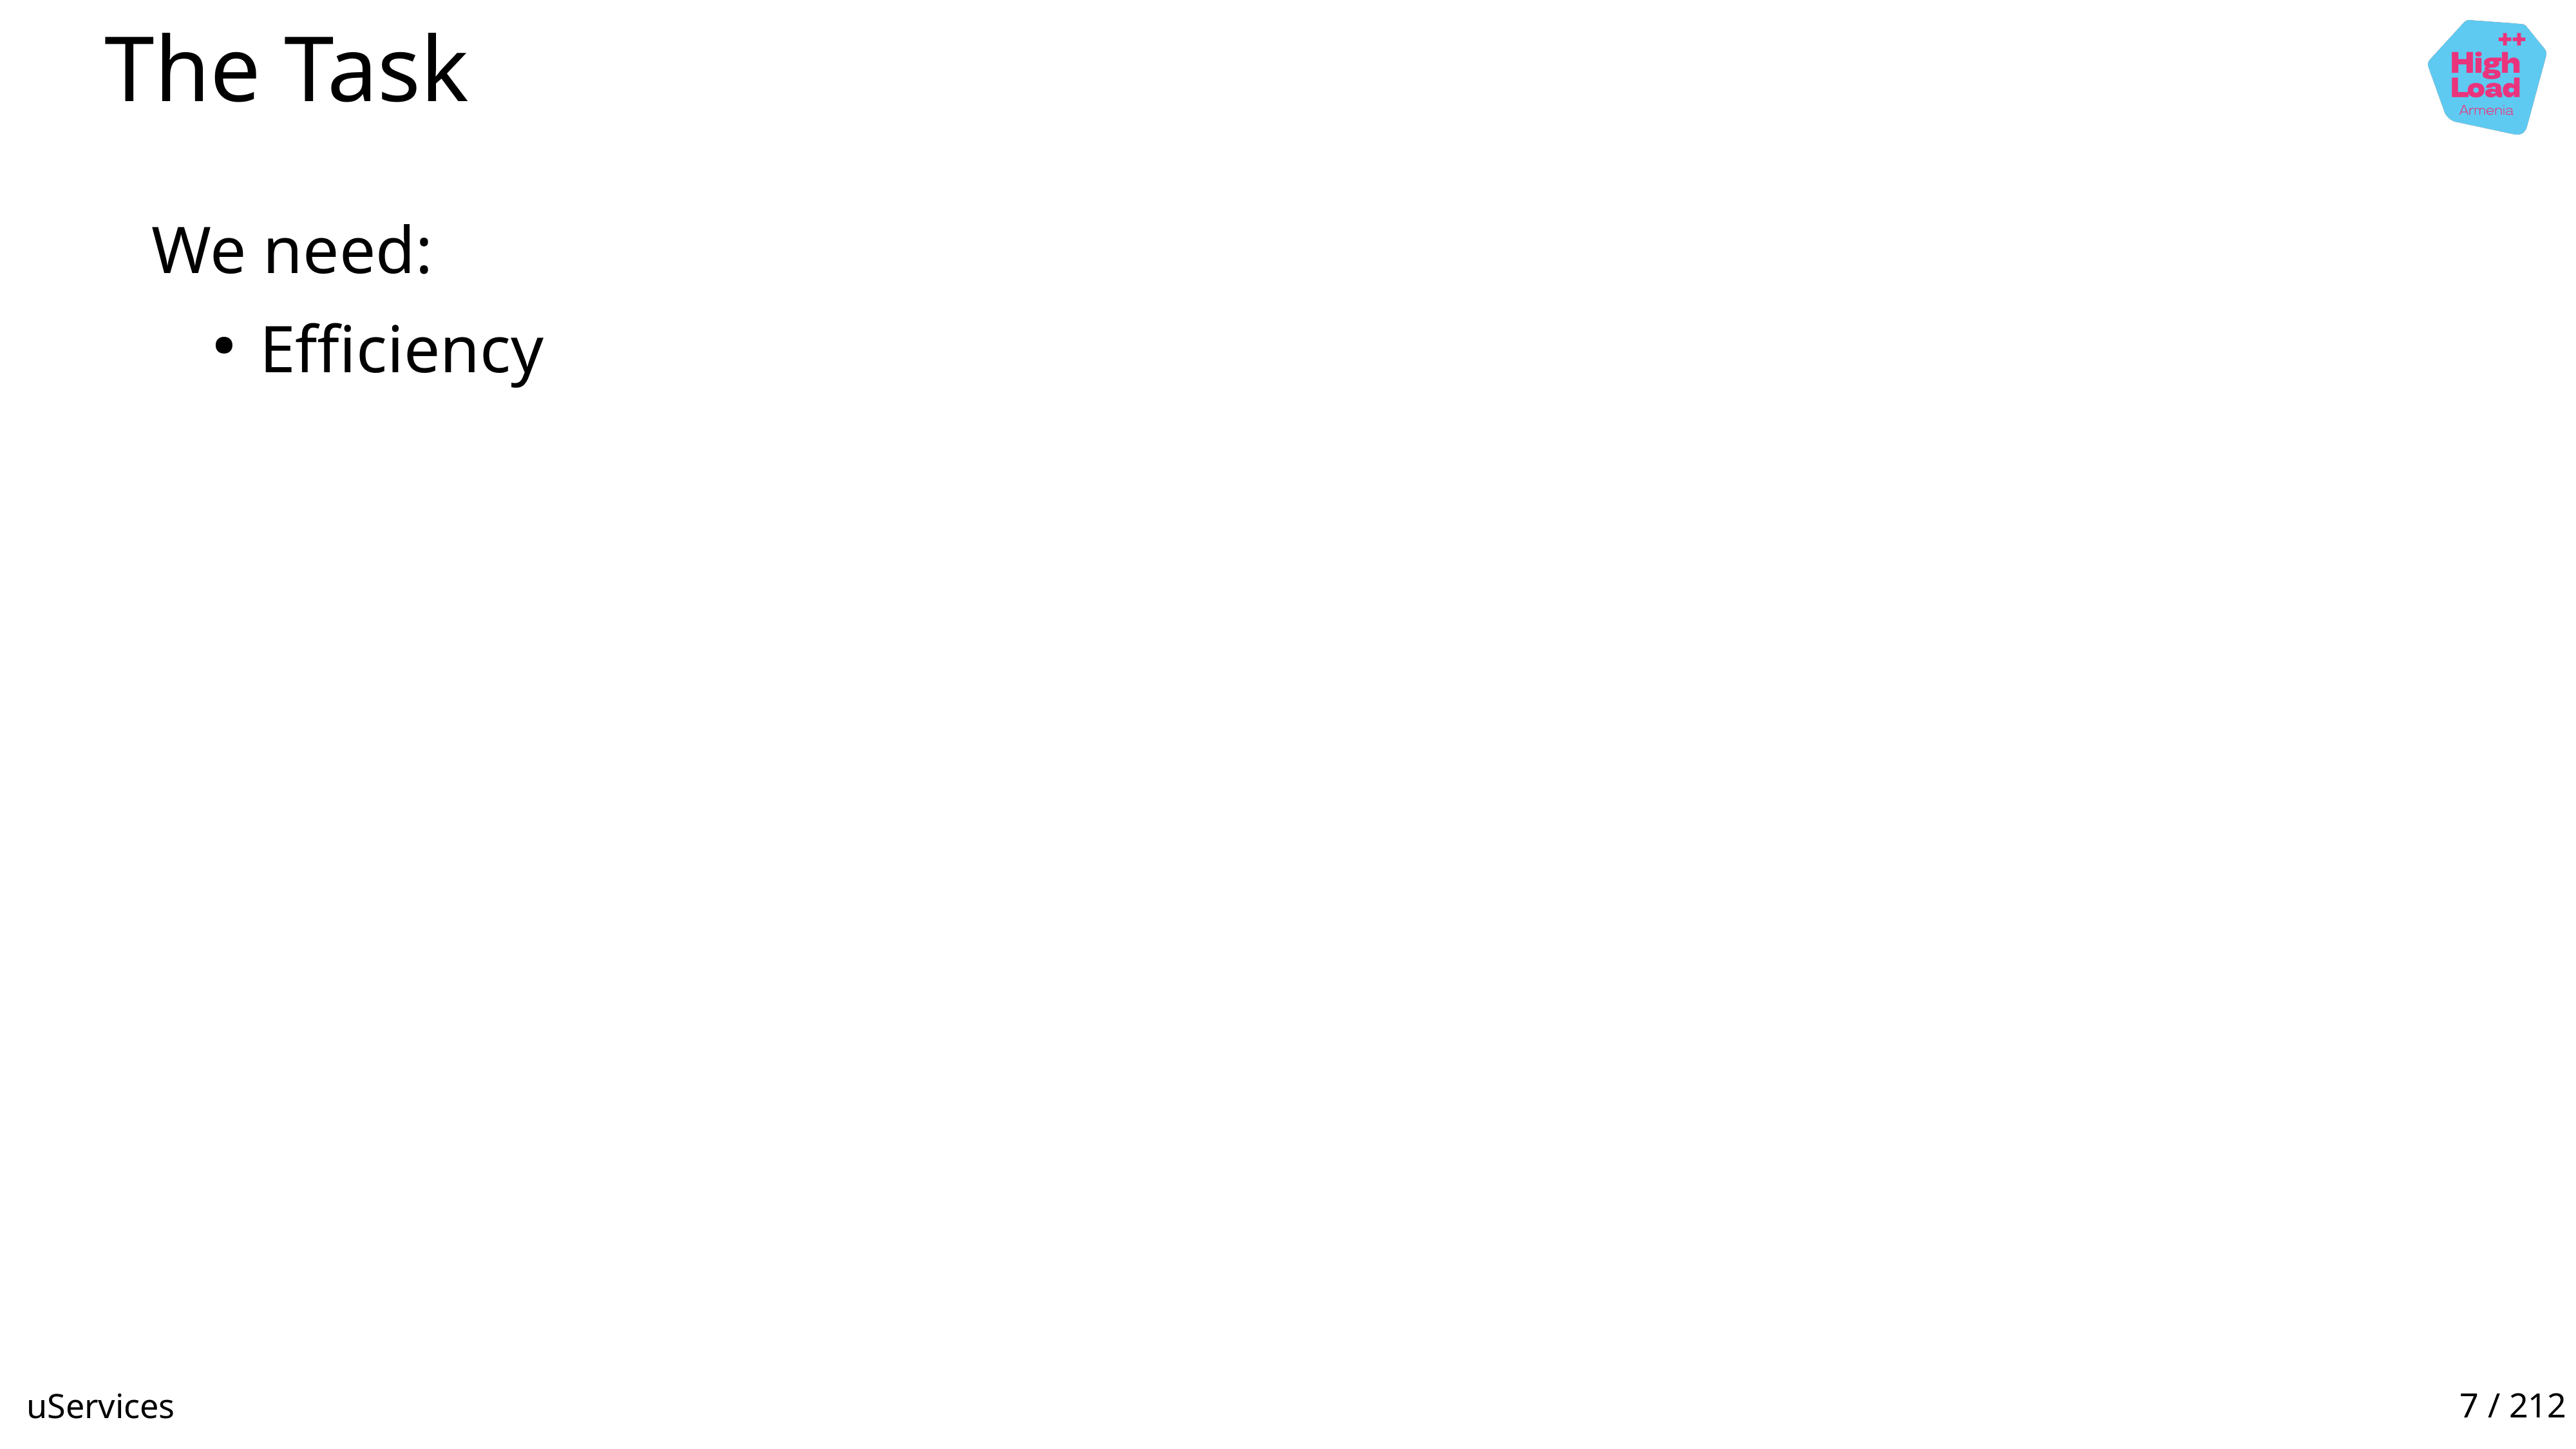

The Task
# We need:
 Efficiency
uServices